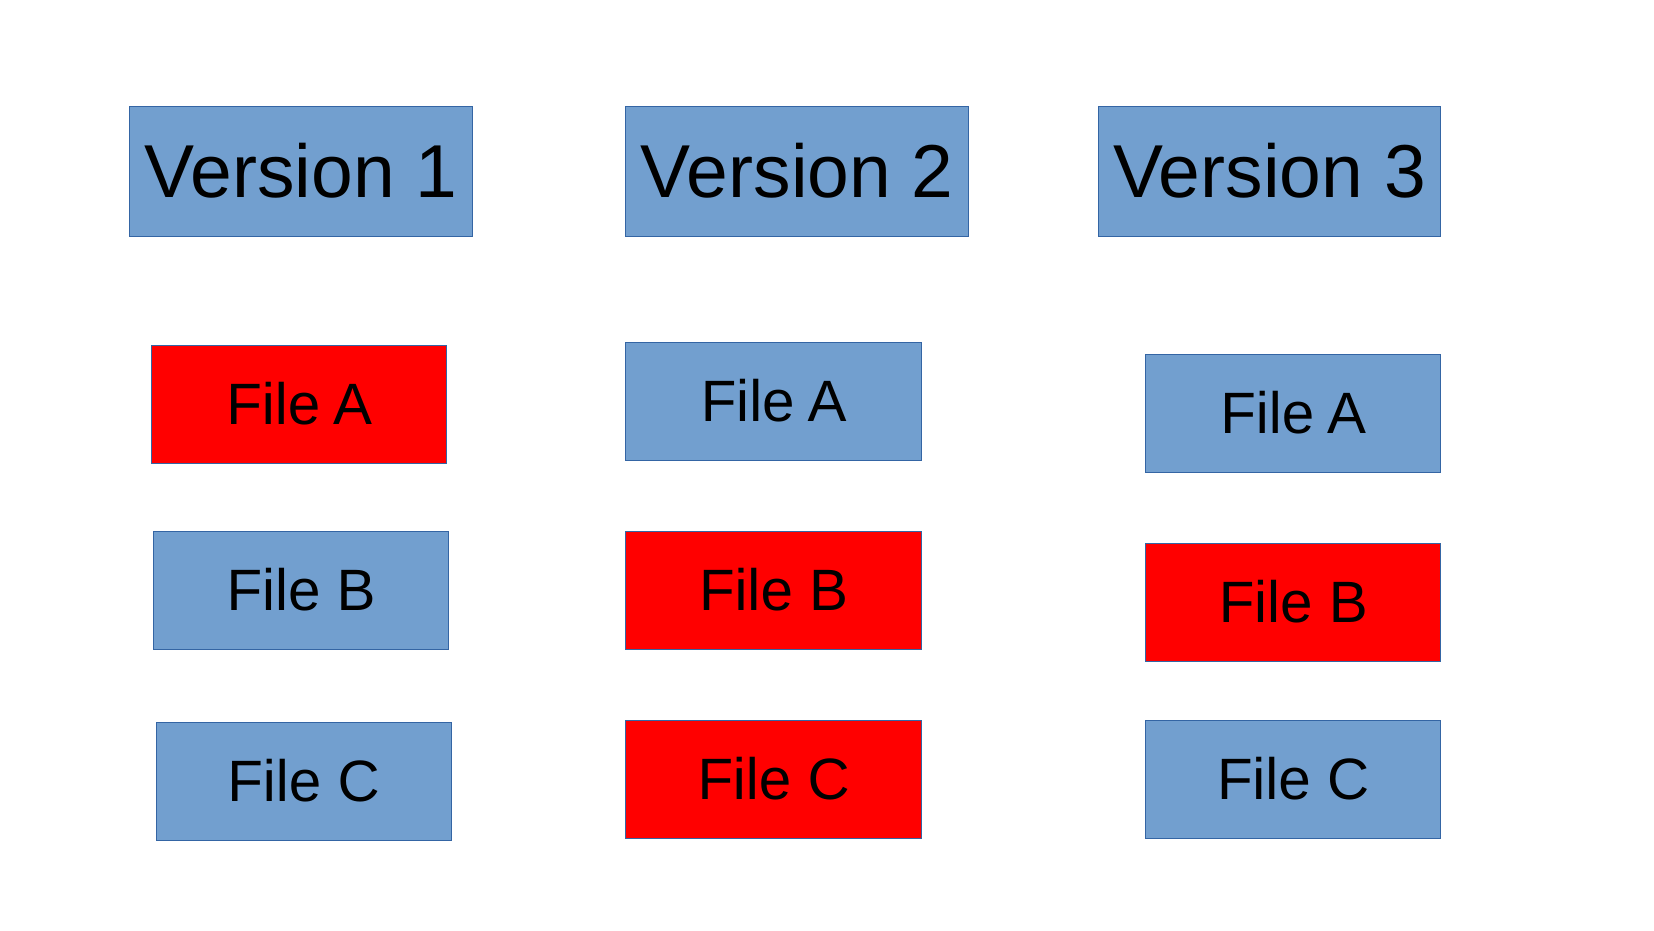

Version 1
Version 2
Version 3
File A
File A
File A
File B
File B
File B
File C
File C
File C